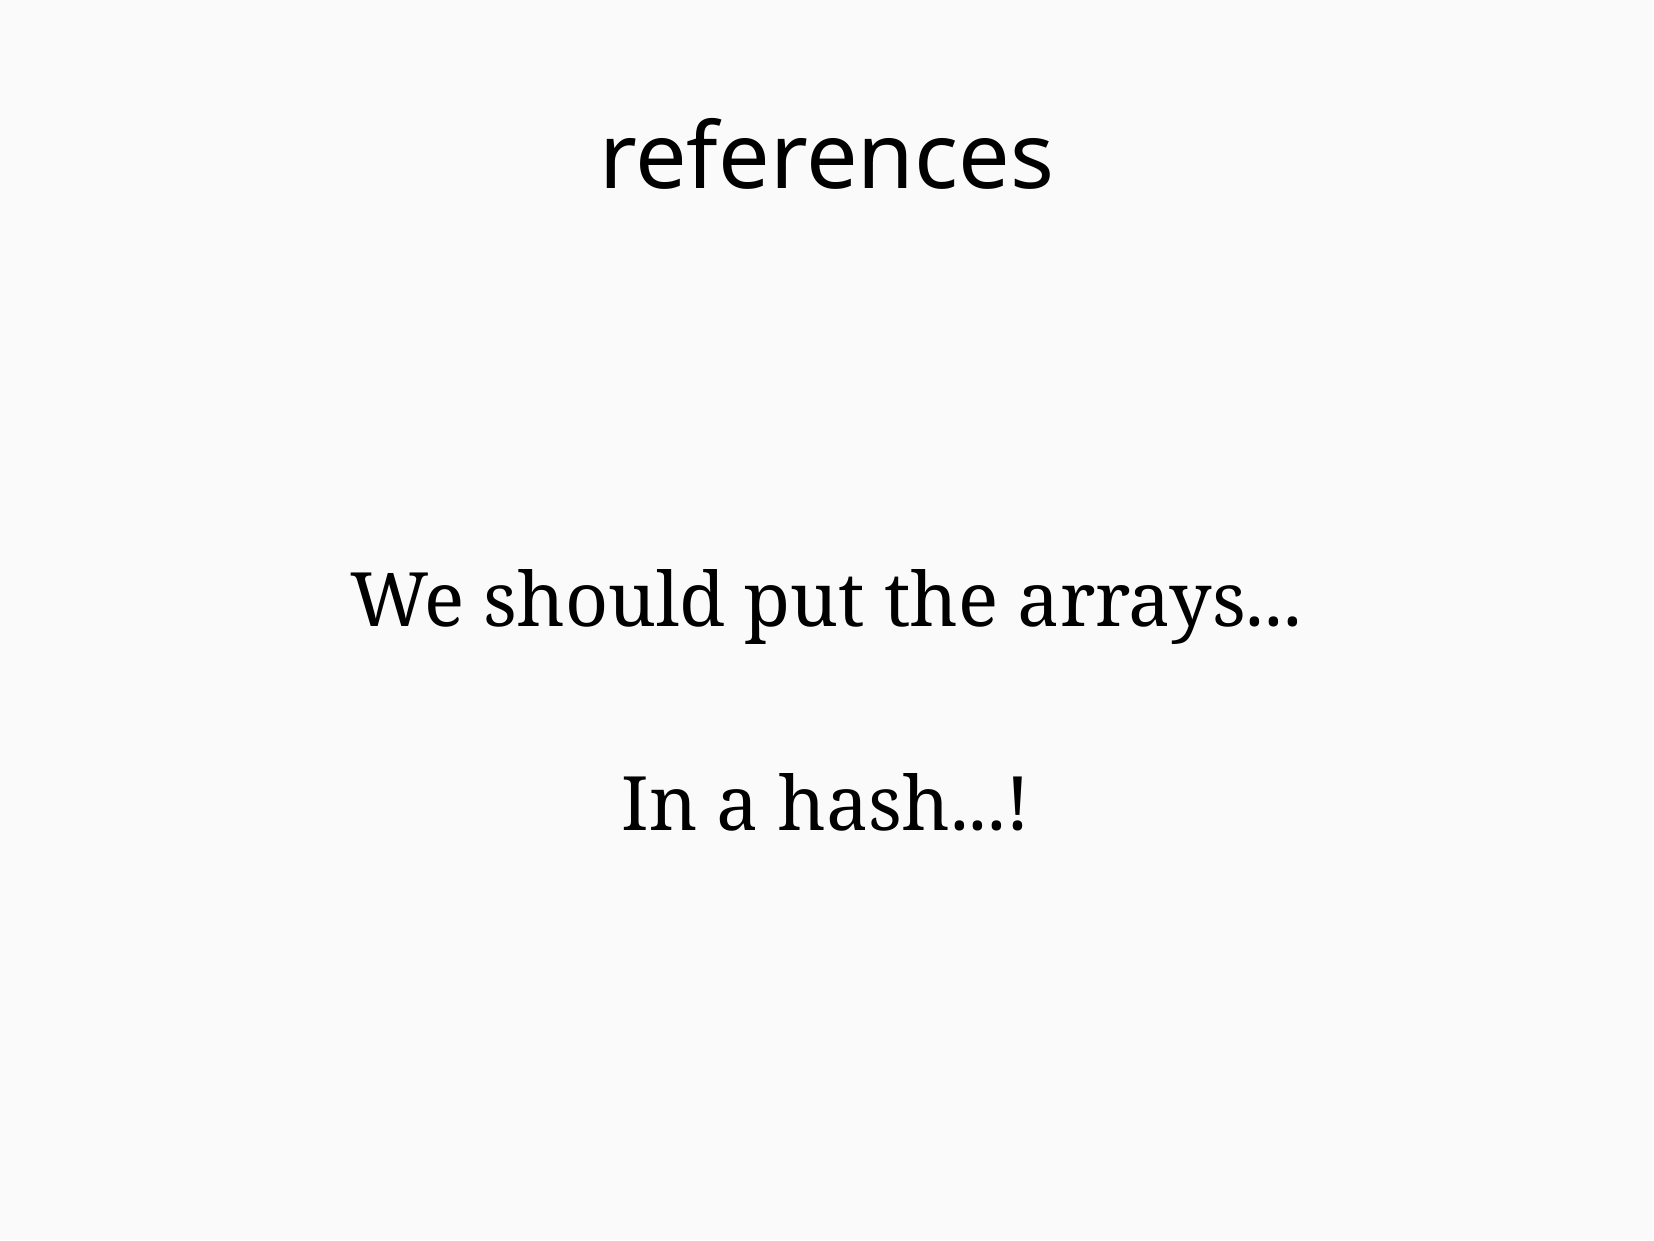

# references
We should put the arrays...
In a hash...!